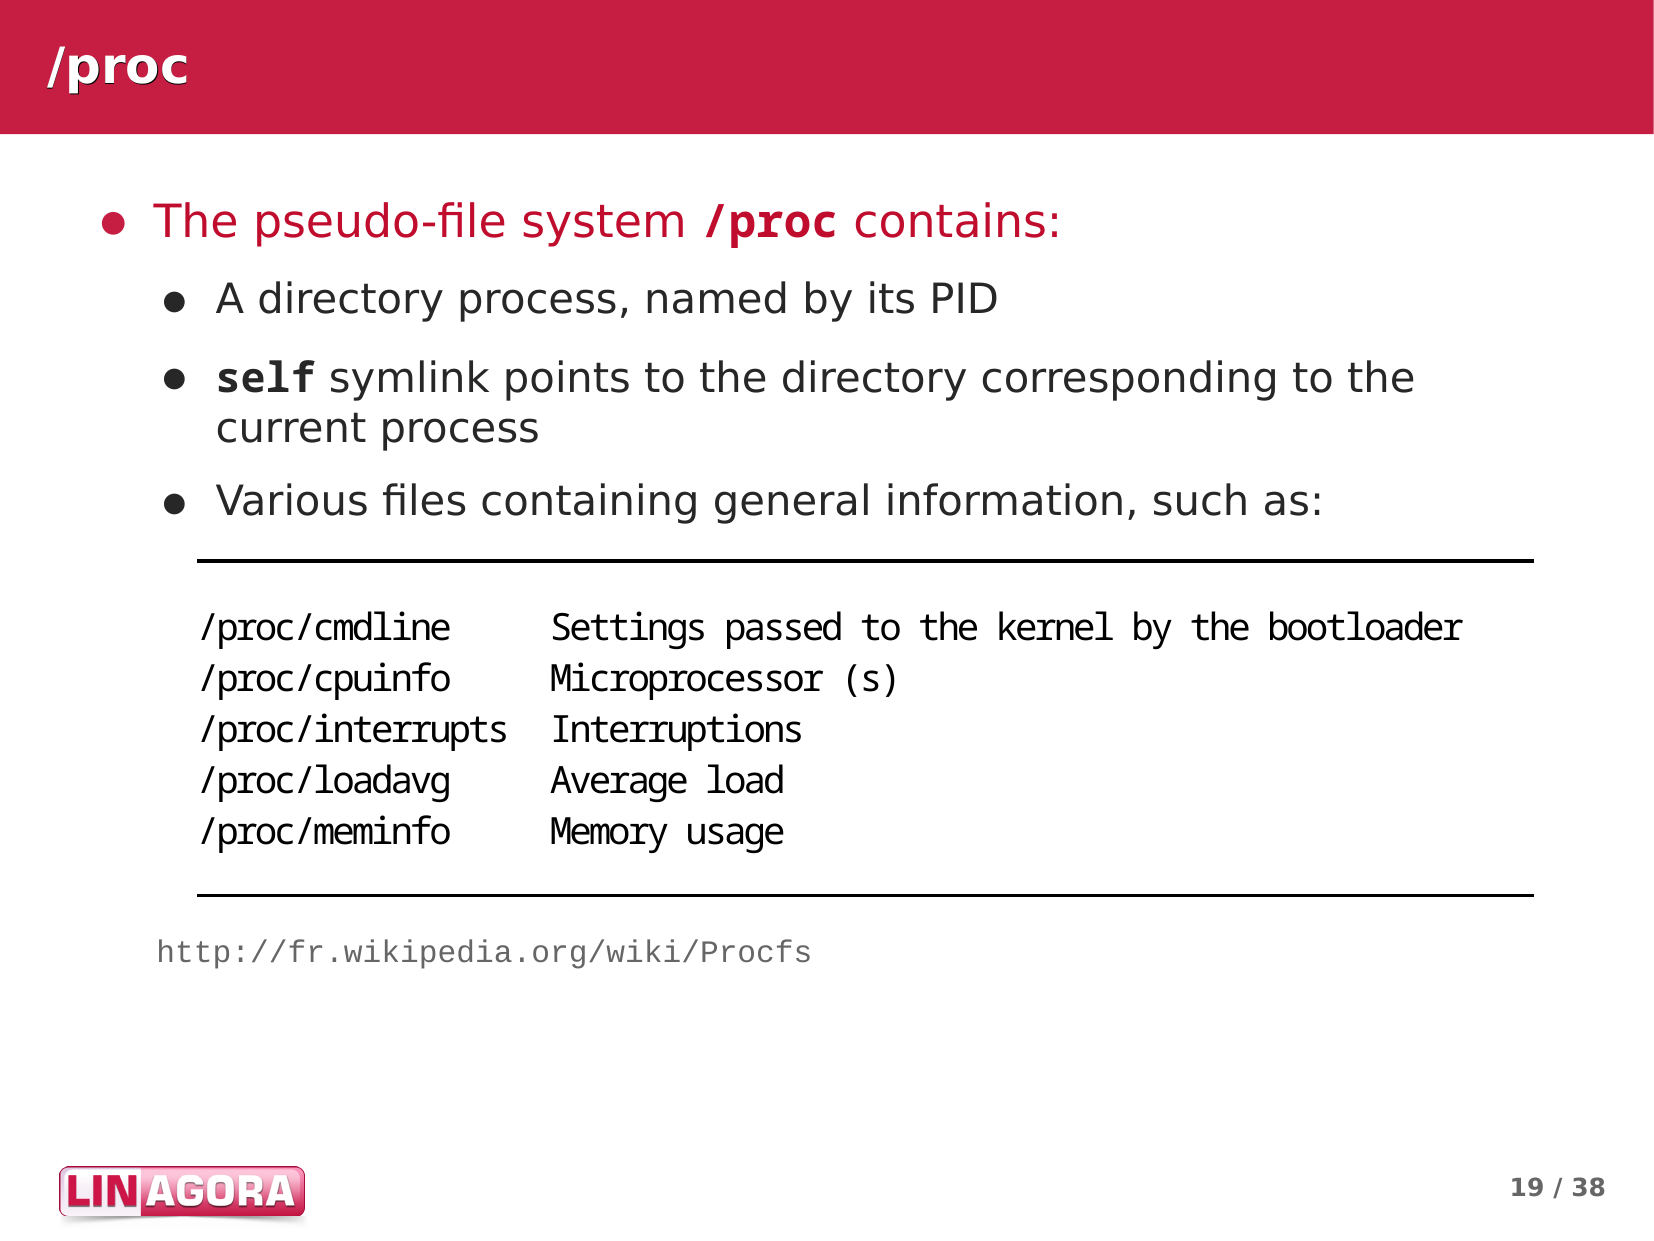

# /proc
The pseudo-file system /proc contains:
A directory process, named by its PID
self symlink points to the directory corresponding to the current process
Various files containing general information, such as:
| /proc/cmdline /proc/cpuinfo /proc/interrupts /proc/loadavg /proc/meminfo | Settings passed to the kernel by the bootloader Microprocessor (s) Interruptions Average load Memory usage |
| --- | --- |
http://fr.wikipedia.org/wiki/Procfs